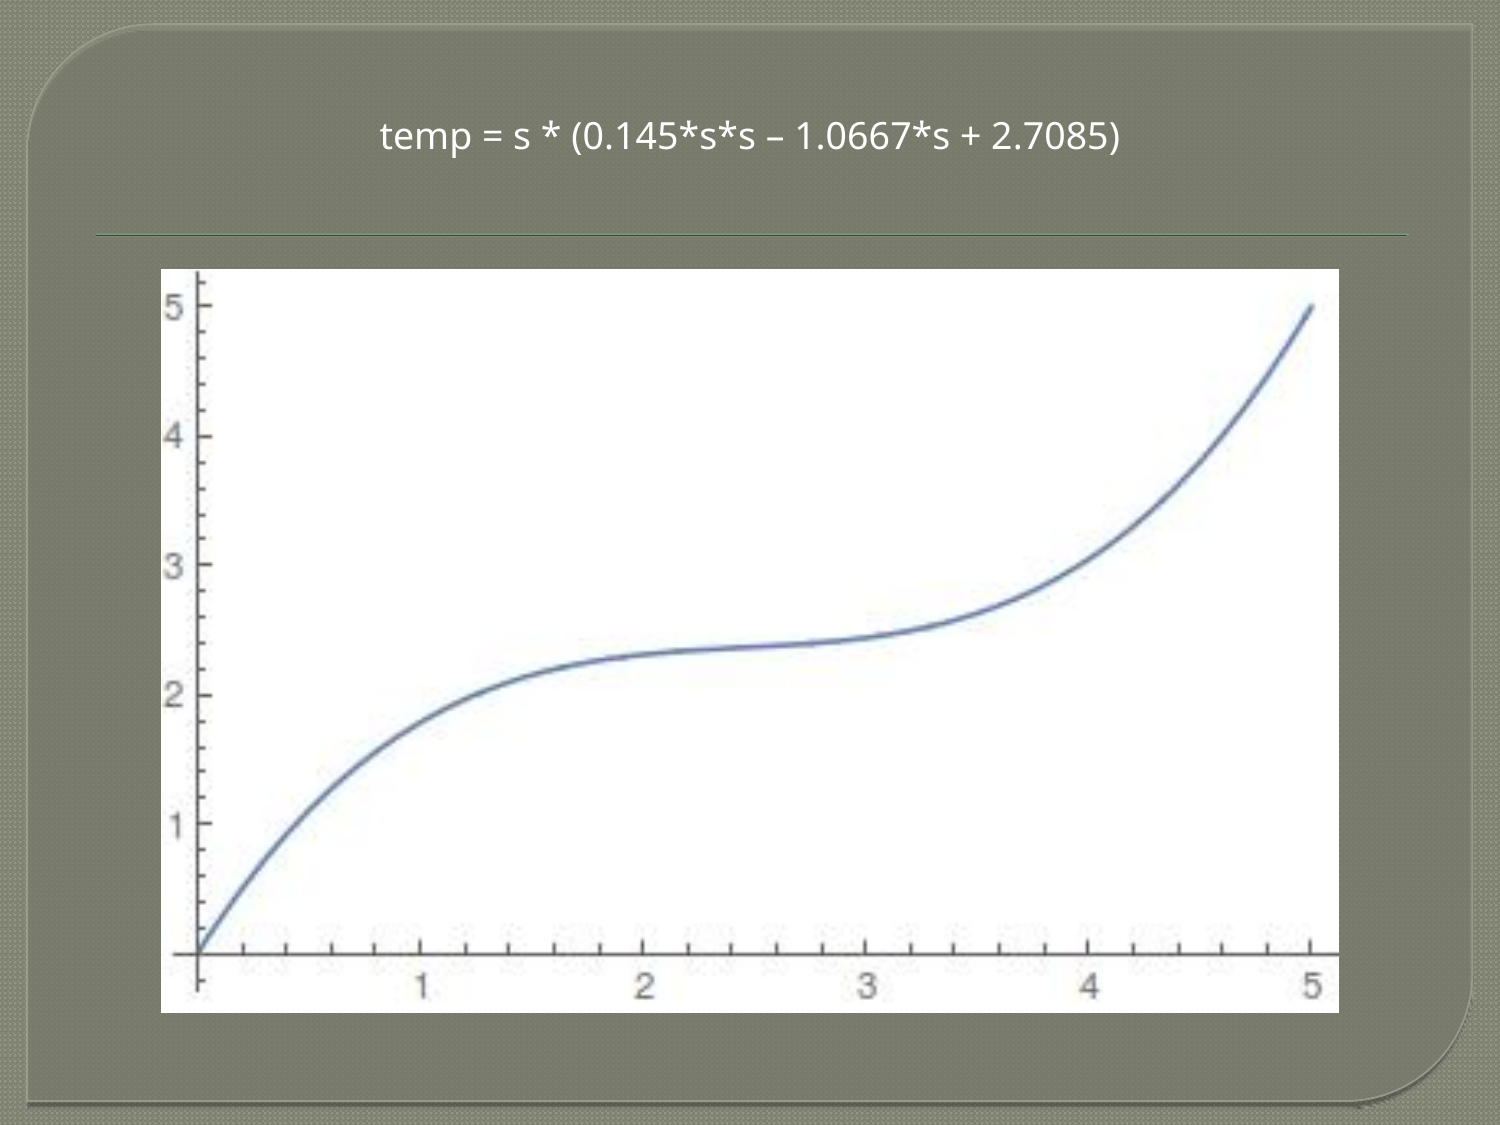

# temp = s * (0.145*s*s – 1.0667*s + 2.7085)